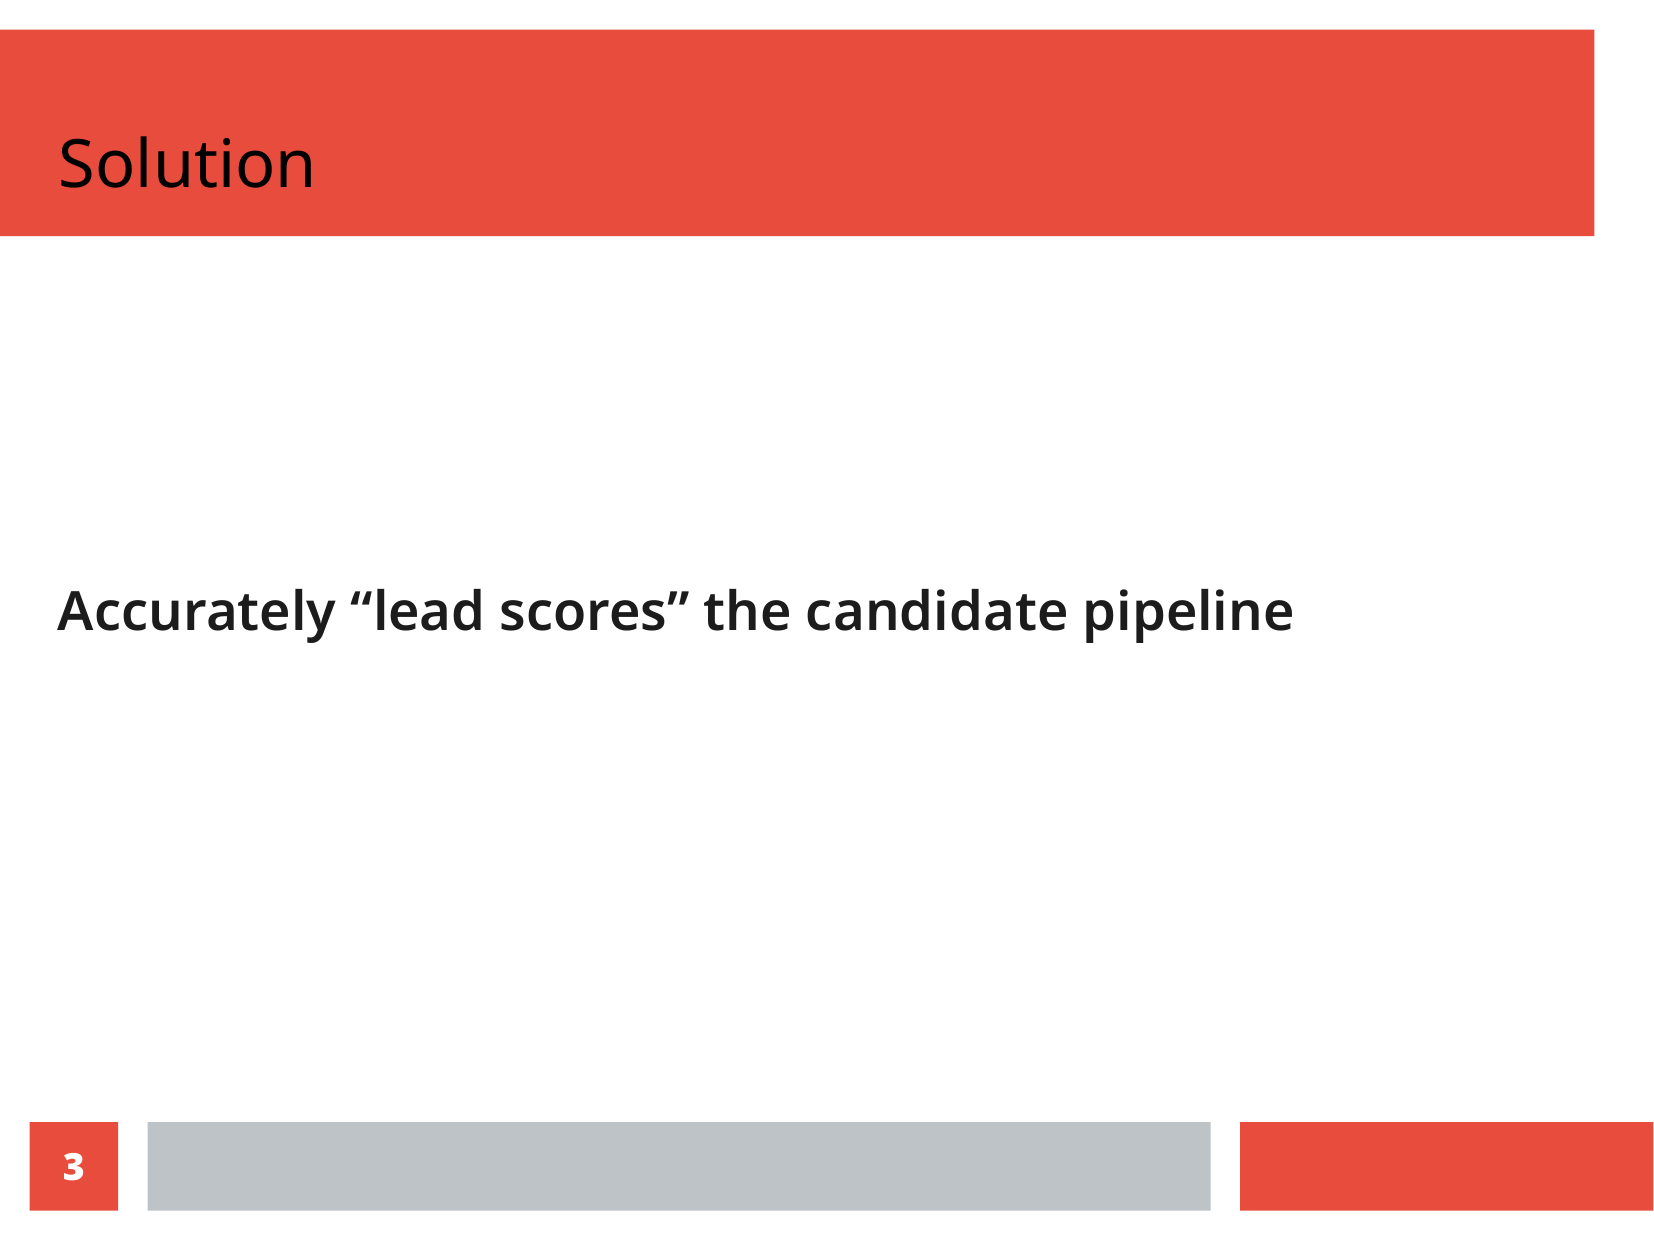

# Solution
Accurately “lead scores” the candidate pipeline
3